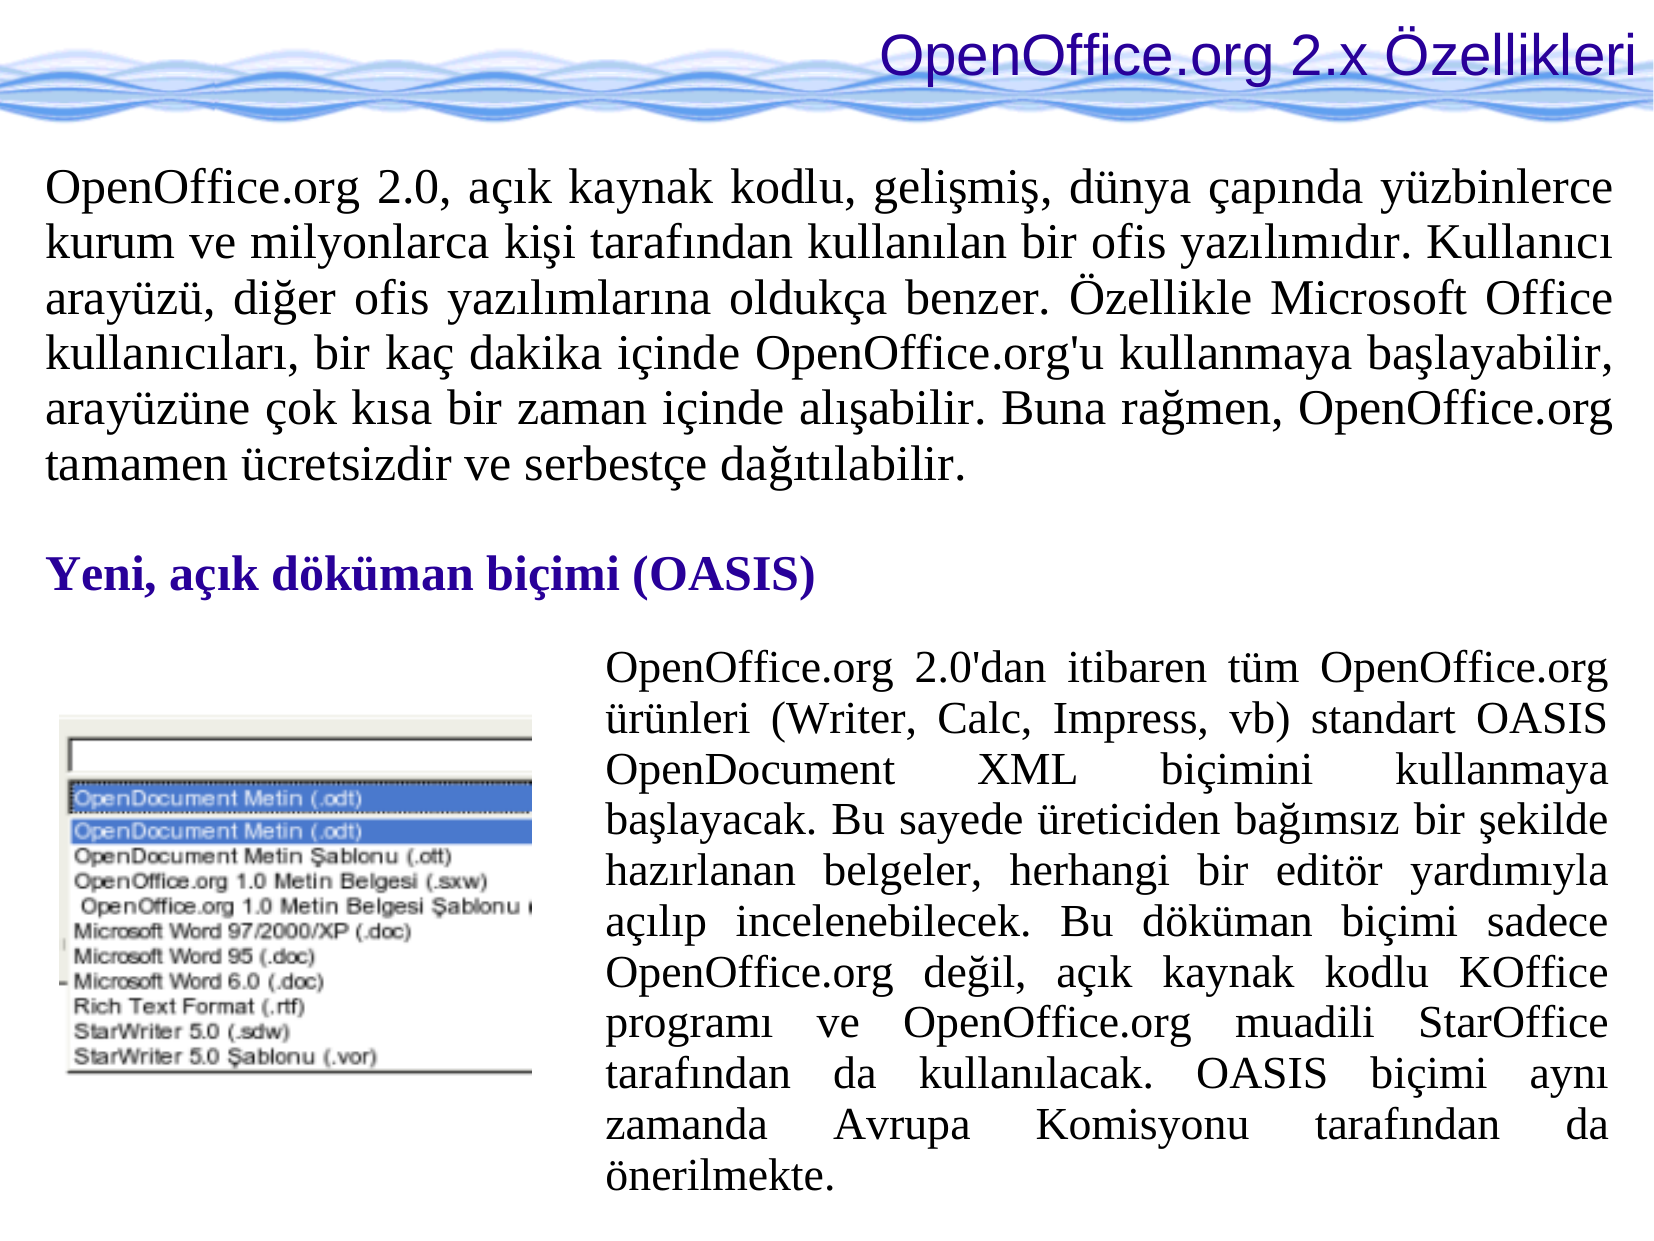

OpenOffice.org 2.x Özellikleri
OpenOffice.org 2.0, açık kaynak kodlu, gelişmiş, dünya çapında yüzbinlerce kurum ve milyonlarca kişi tarafından kullanılan bir ofis yazılımıdır. Kullanıcı arayüzü, diğer ofis yazılımlarına oldukça benzer. Özellikle Microsoft Office kullanıcıları, bir kaç dakika içinde OpenOffice.org'u kullanmaya başlayabilir, arayüzüne çok kısa bir zaman içinde alışabilir. Buna rağmen, OpenOffice.org tamamen ücretsizdir ve serbestçe dağıtılabilir.
Yeni, açık döküman biçimi (OASIS)
OpenOffice.org 2.0'dan itibaren tüm OpenOffice.org ürünleri (Writer, Calc, Impress, vb) standart OASIS OpenDocument XML biçimini kullanmaya başlayacak. Bu sayede üreticiden bağımsız bir şekilde hazırlanan belgeler, herhangi bir editör yardımıyla açılıp incelenebilecek. Bu döküman biçimi sadece OpenOffice.org değil, açık kaynak kodlu KOffice programı ve OpenOffice.org muadili StarOffice tarafından da kullanılacak. OASIS biçimi aynı zamanda Avrupa Komisyonu tarafından da önerilmekte.